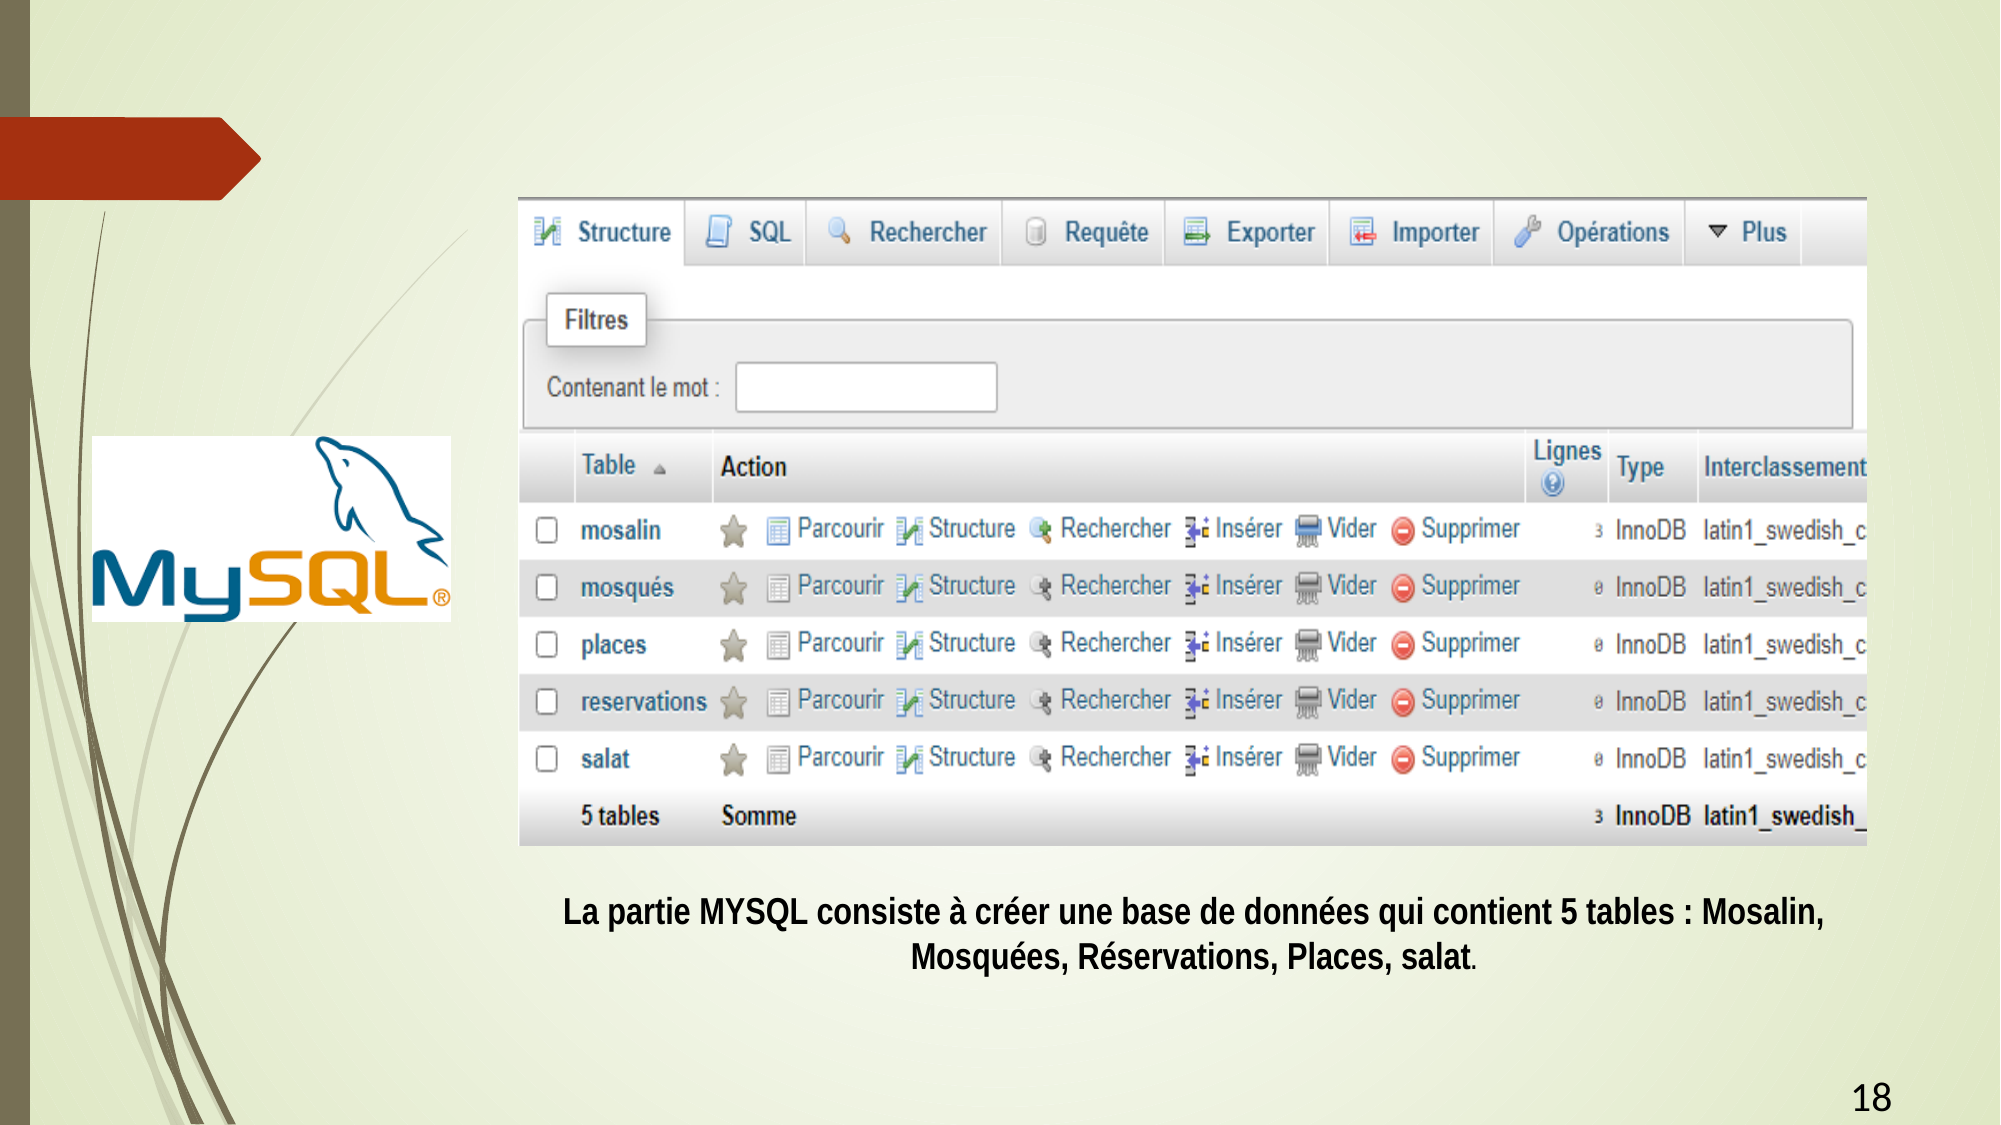

# La partie MYSQL consiste à créer une base de données qui contient 5 tables : Mosalin, Mosquées, Réservations, Places, salat.
18